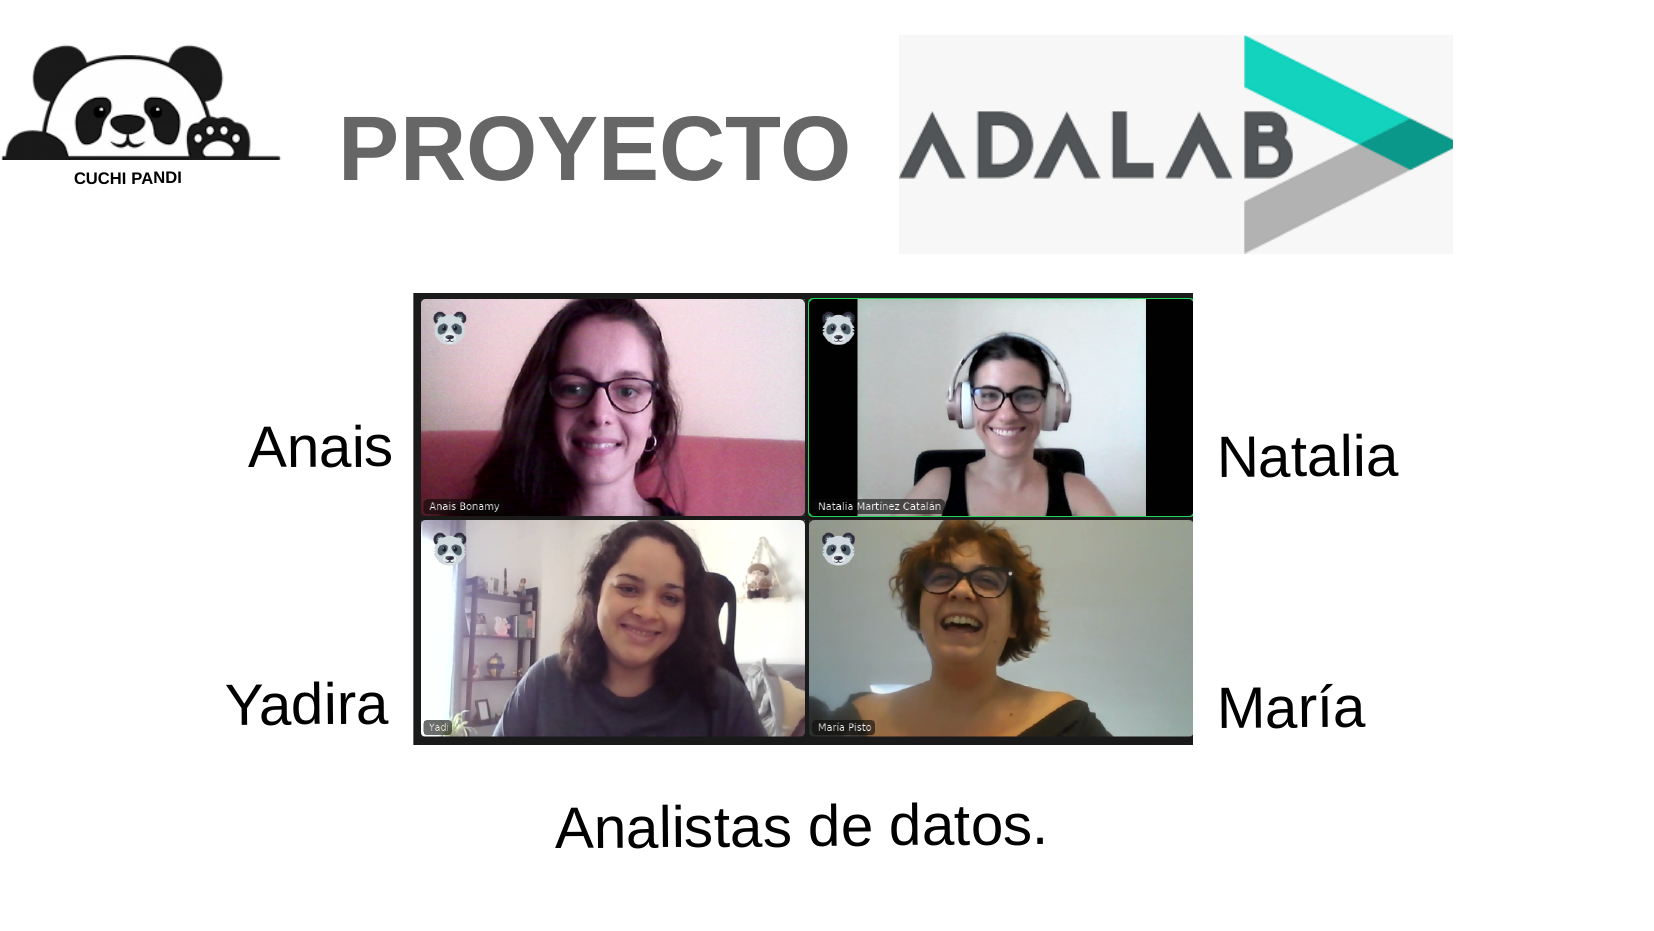

# PROYECTO
CUCHI PANDI
Natalia
Anais
Yadira
María
Analistas de datos.